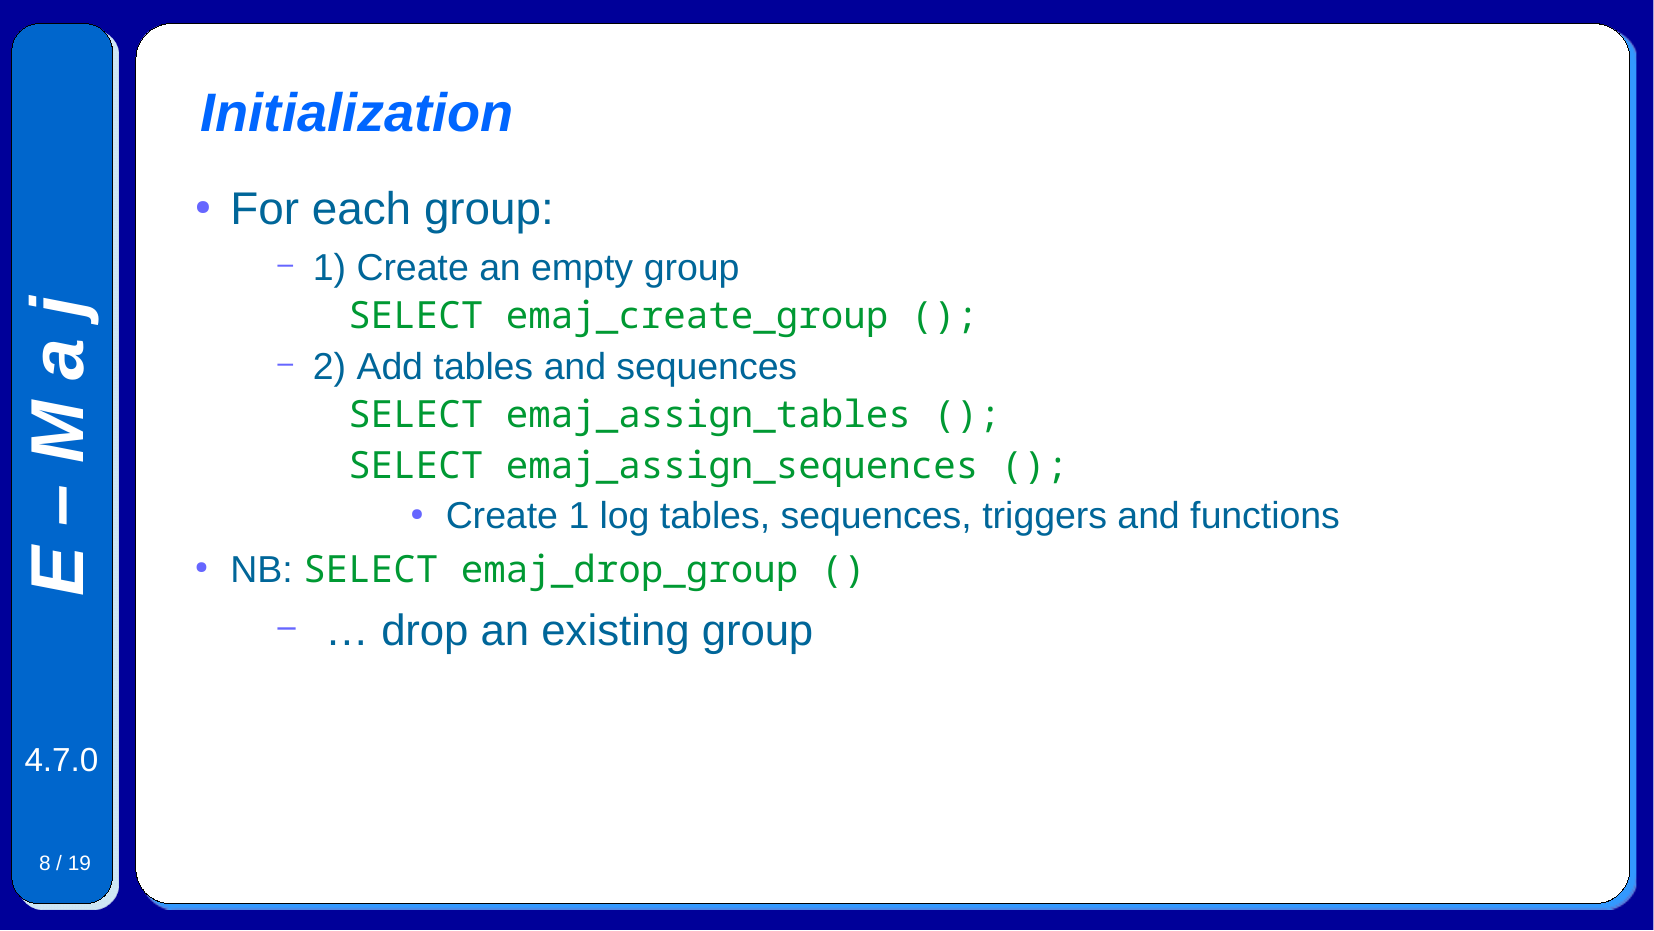

# Initialization
For each group:
1) Create an empty group
SELECT emaj_create_group ();
2) Add tables and sequences
SELECT emaj_assign_tables ();
SELECT emaj_assign_sequences ();
Create 1 log tables, sequences, triggers and functions
NB: SELECT emaj_drop_group ()
 … drop an existing group